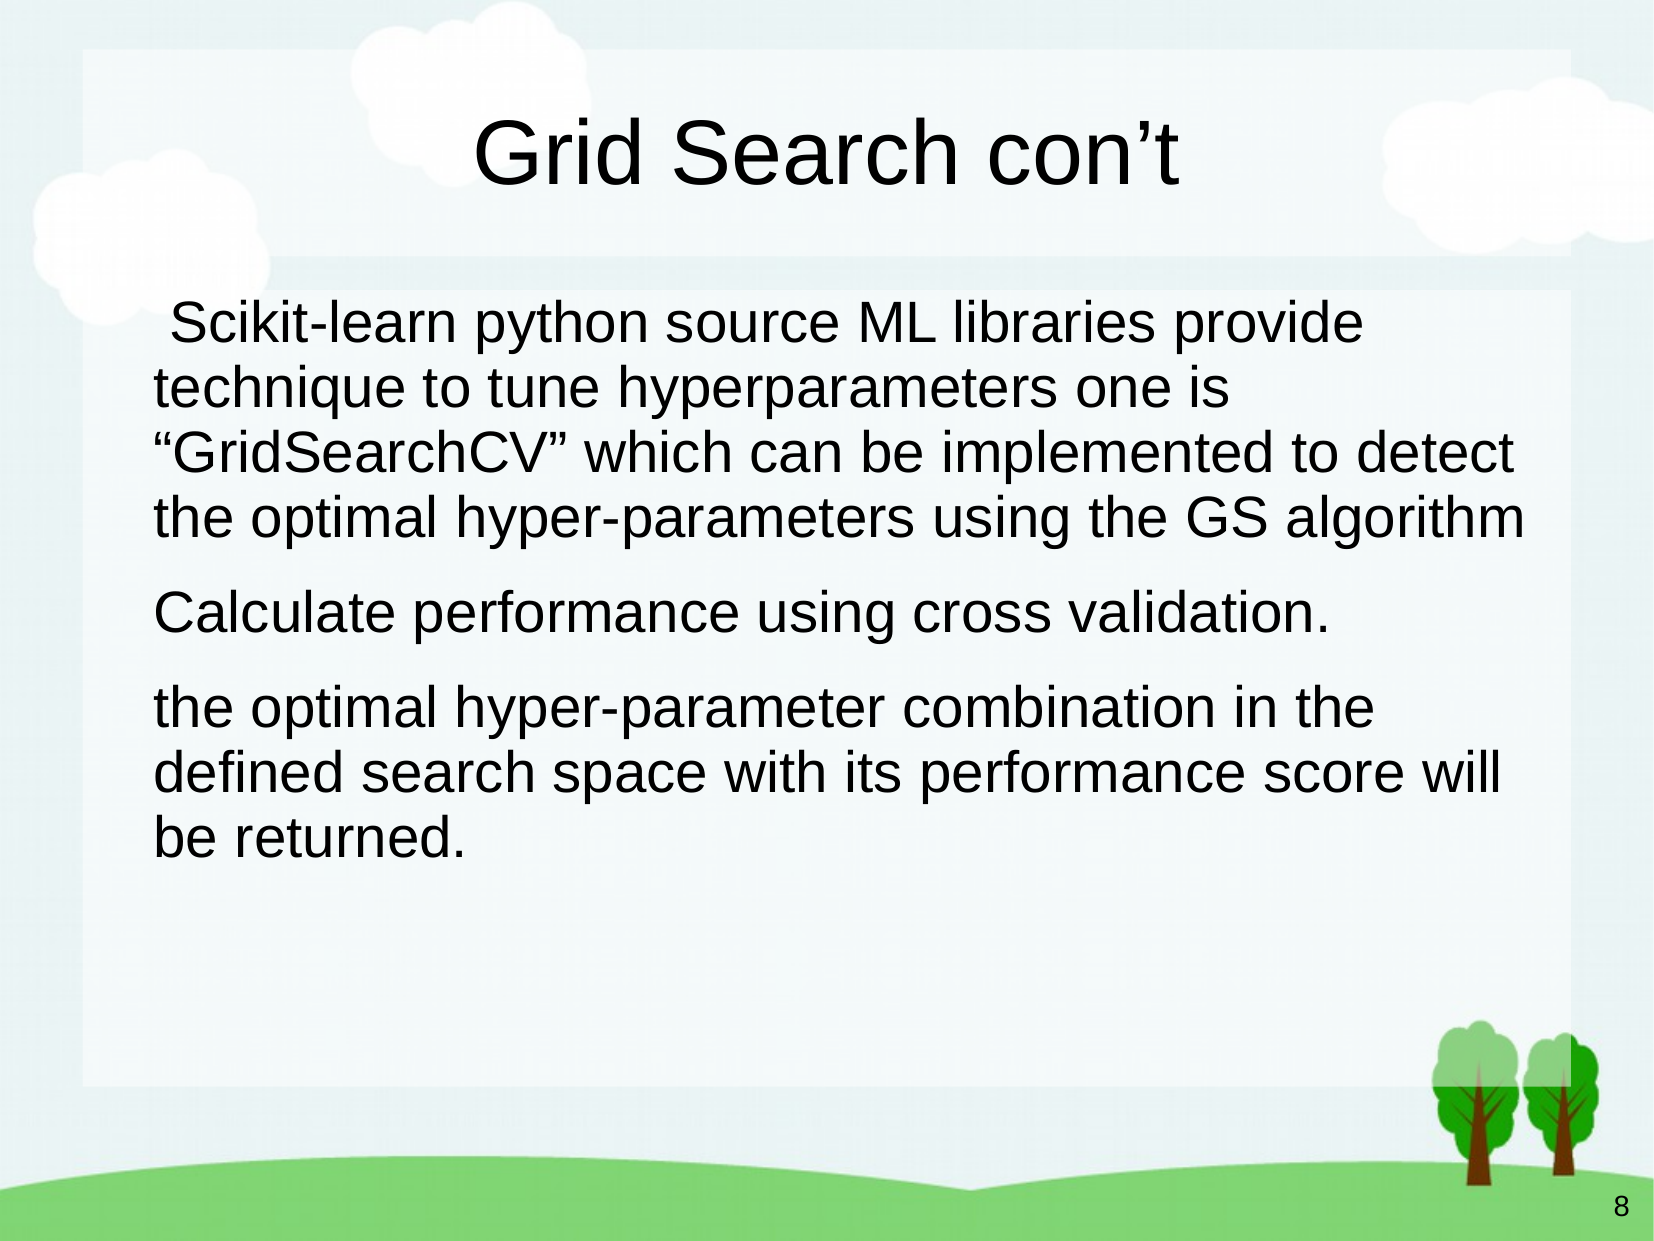

# Grid Search con’t
 Scikit-learn python source ML libraries provide technique to tune hyperparameters one is “GridSearchCV” which can be implemented to detect the optimal hyper-parameters using the GS algorithm
Calculate performance using cross validation.
the optimal hyper-parameter combination in the defined search space with its performance score will be returned.
8